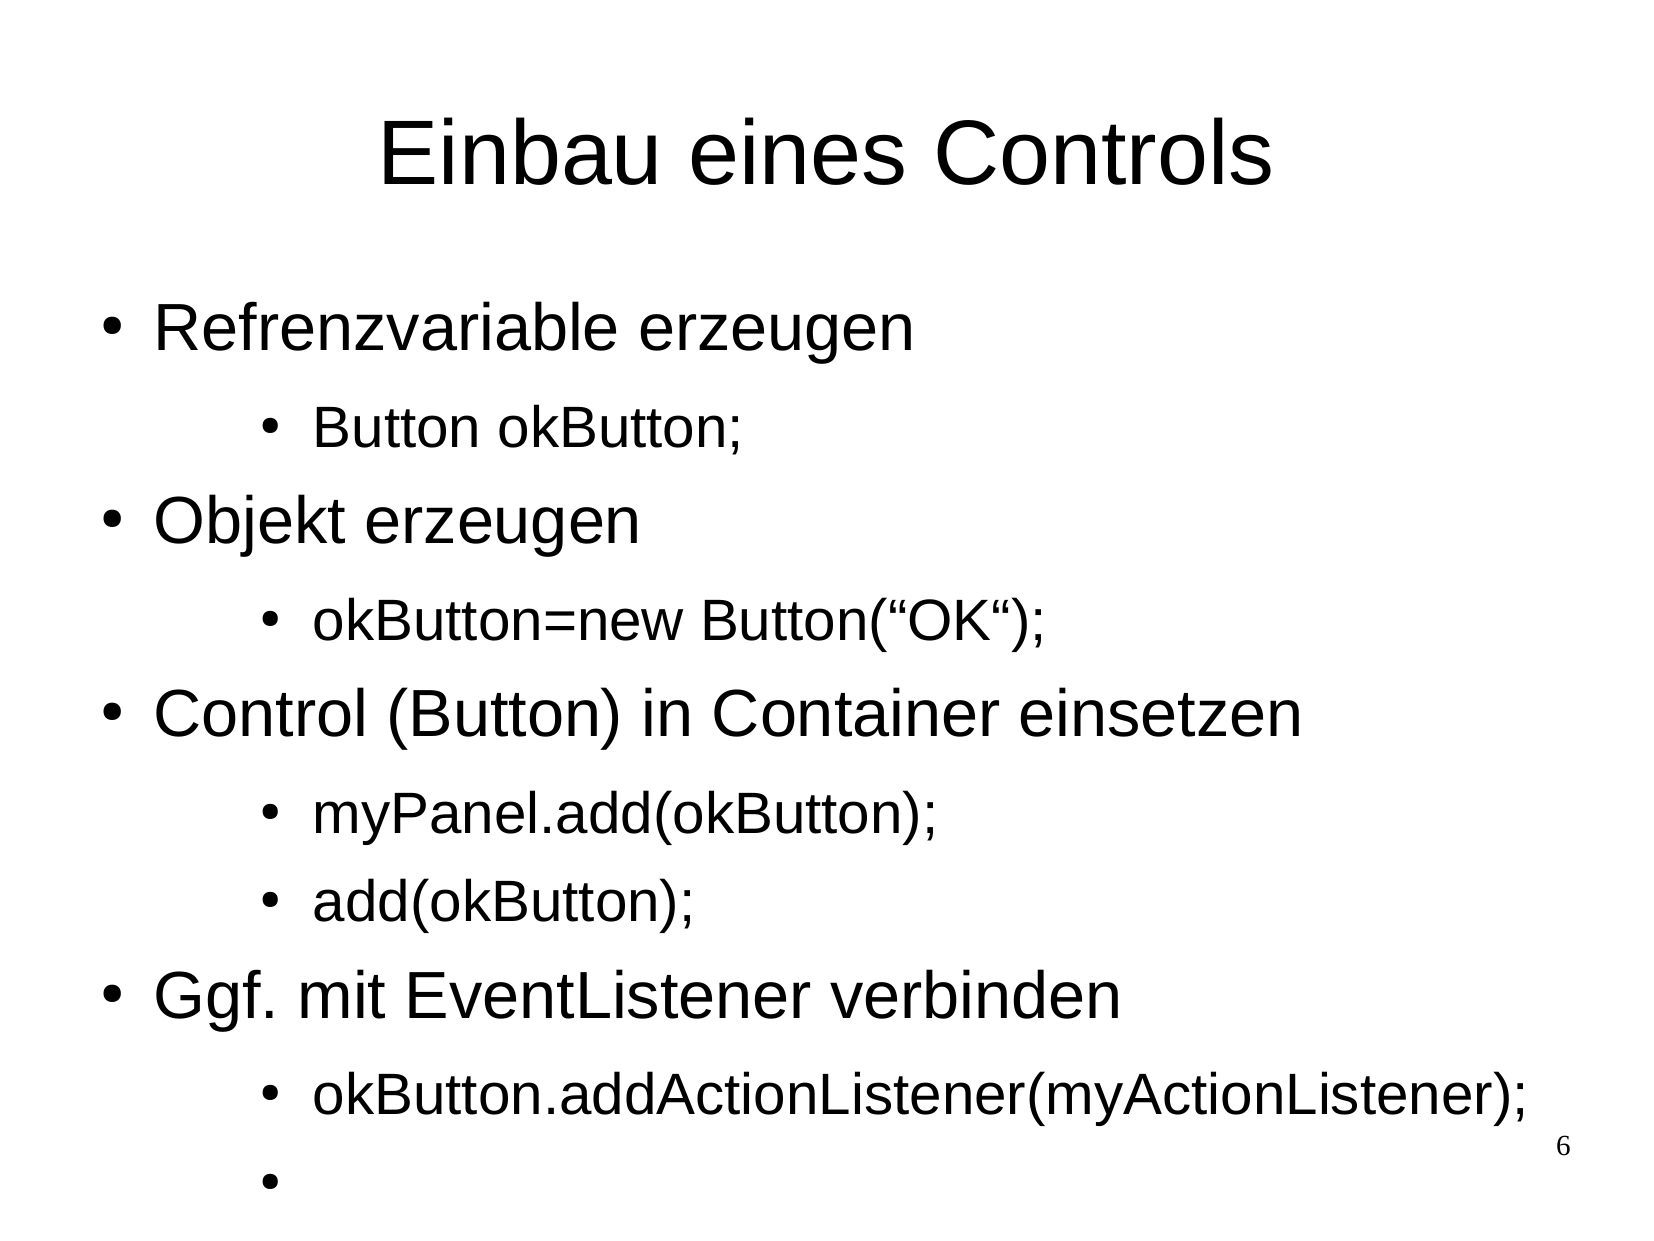

# Einbau eines Controls
Refrenzvariable erzeugen
Button okButton;
Objekt erzeugen
okButton=new Button(“OK“);
Control (Button) in Container einsetzen
myPanel.add(okButton);
add(okButton);
Ggf. mit EventListener verbinden
okButton.addActionListener(myActionListener);
6